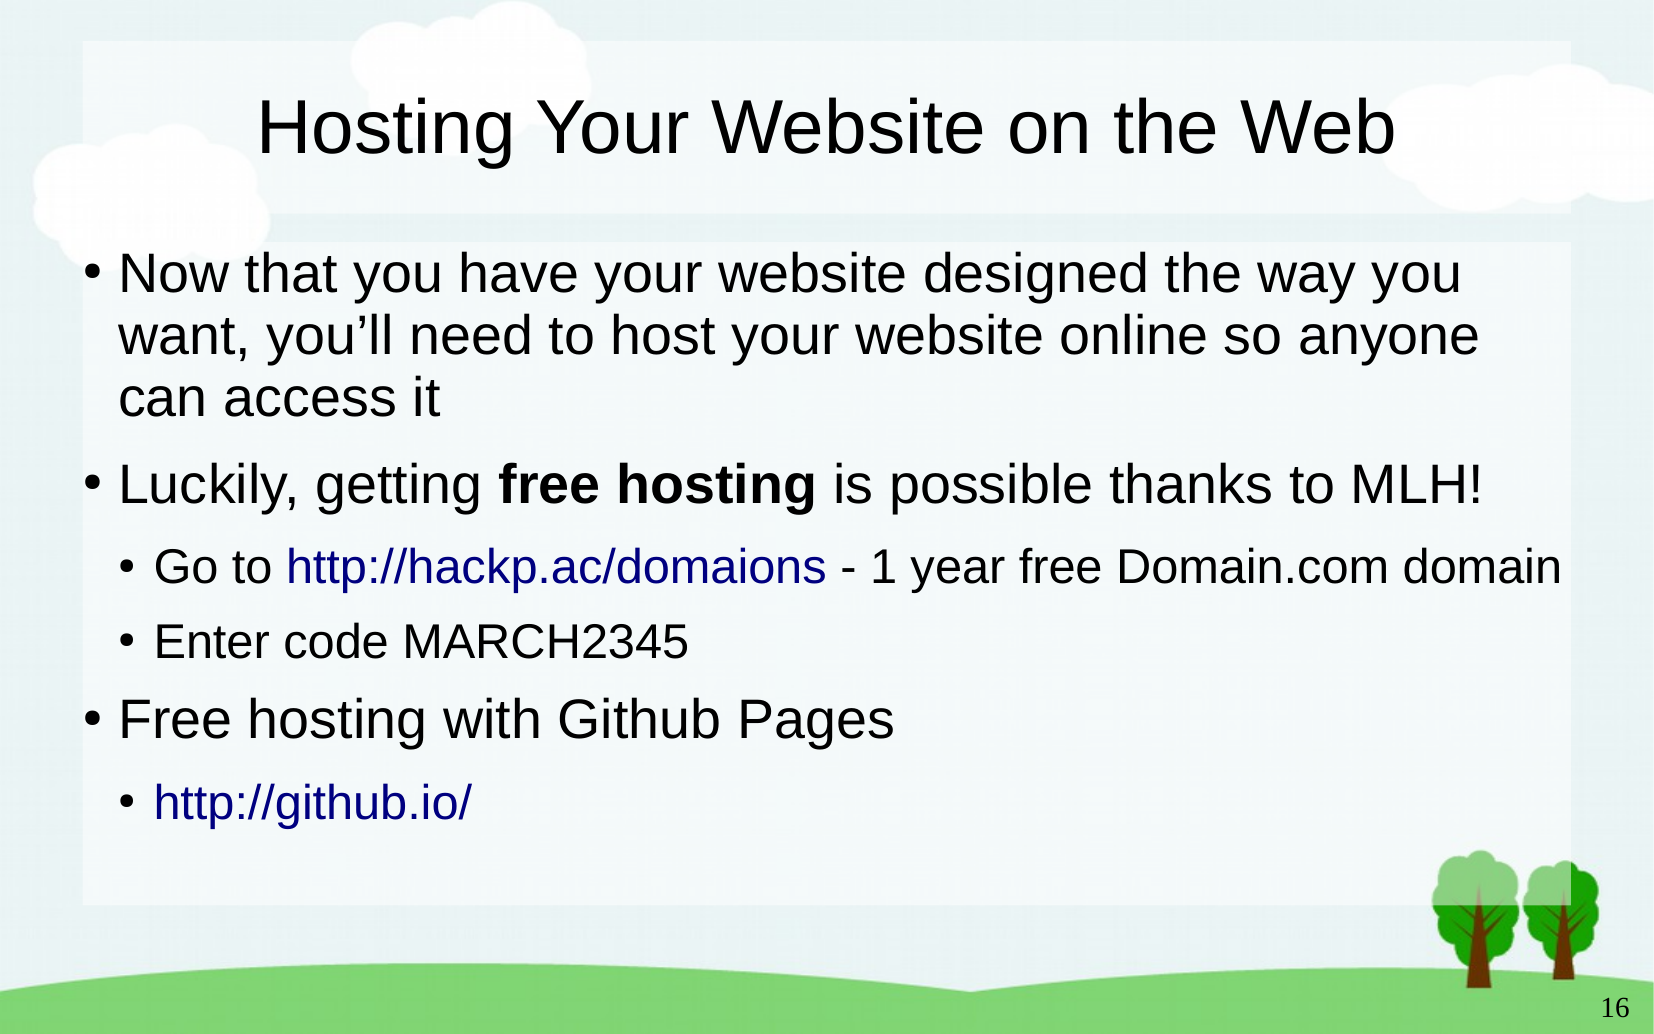

# Hosting Your Website on the Web
Now that you have your website designed the way you want, you’ll need to host your website online so anyone can access it
Luckily, getting free hosting is possible thanks to MLH!
Go to http://hackp.ac/domaions - 1 year free Domain.com domain
Enter code MARCH2345
Free hosting with Github Pages
http://github.io/
16